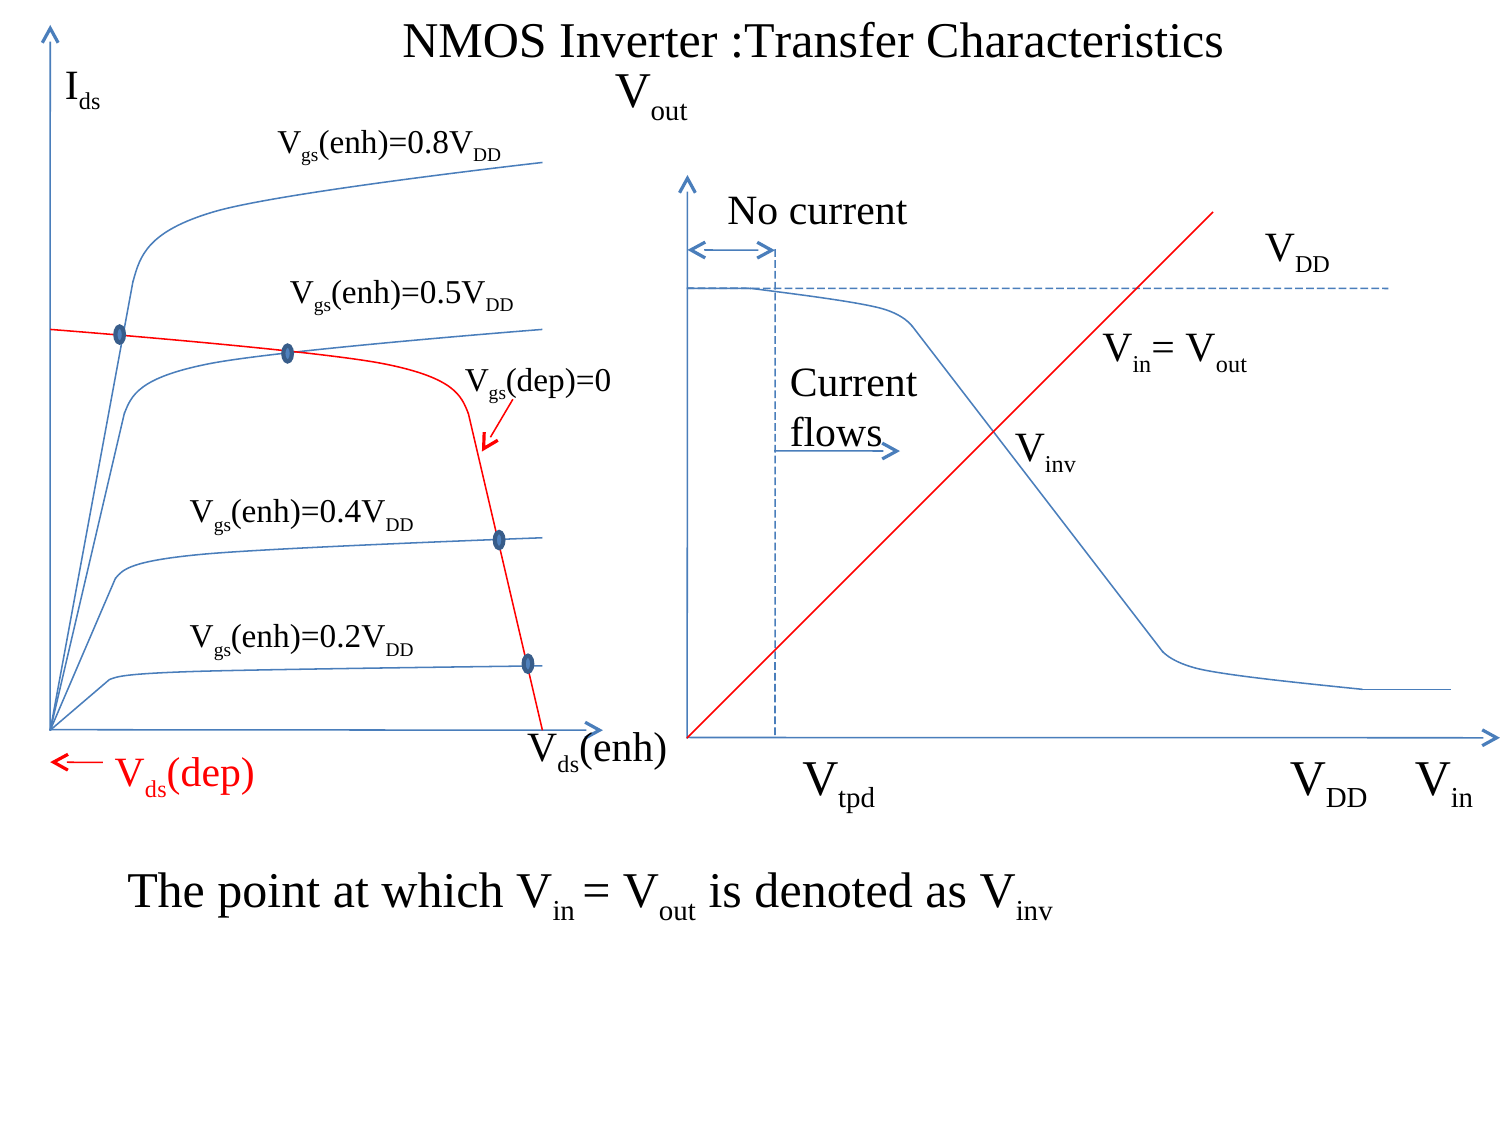

NMOS Inverter :Transfer Characteristics
Ids
Vout
Vgs(enh)=0.8VDD
No current
VDD
Vgs(enh)=0.5VDD
Vin= Vout
Current
flows
Vgs(dep)=0
Vinv
Vgs(enh)=0.4VDD
Vgs(enh)=0.2VDD
Vds(enh)
Vds(dep)
Vtpd
VDD
Vin
The point at which Vin = Vout is denoted as Vinv